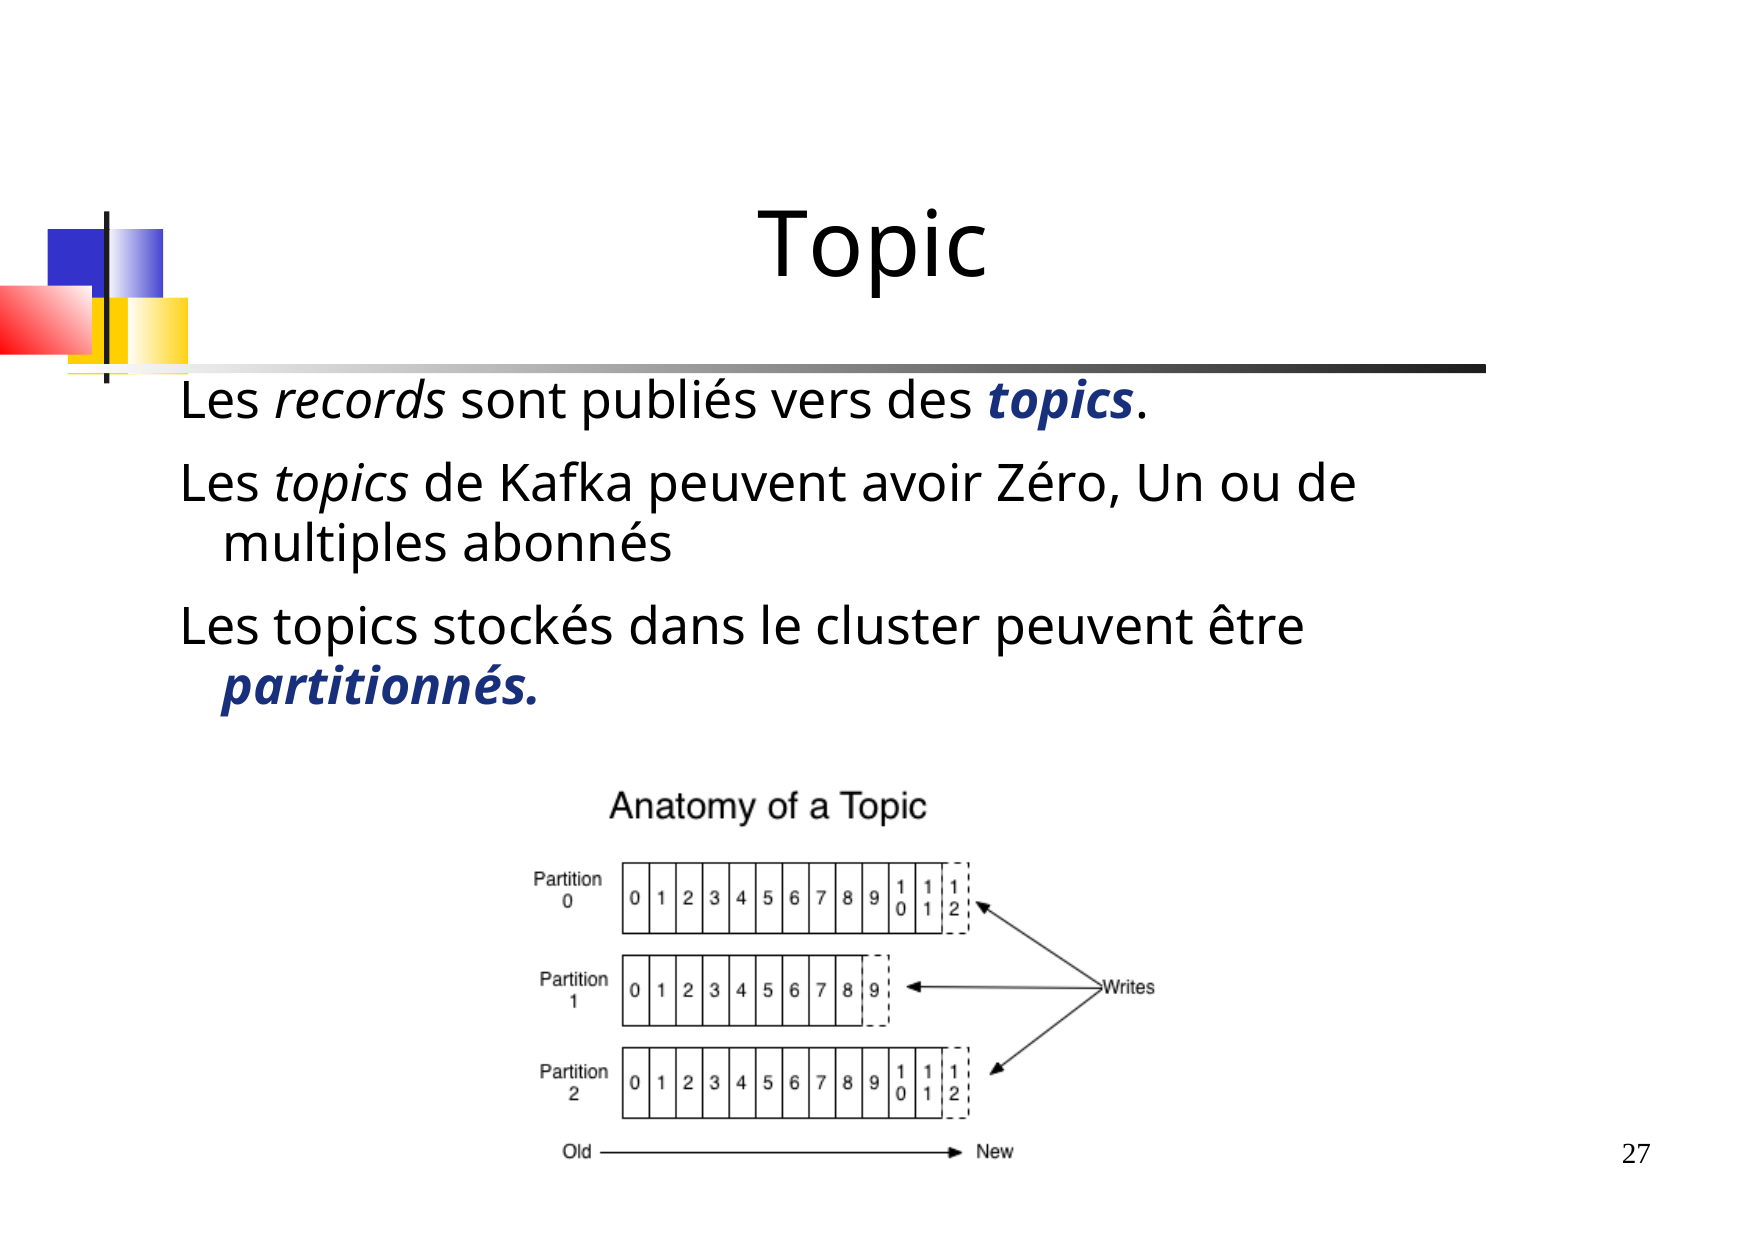

# Topic
Les records sont publiés vers des topics.
Les topics de Kafka peuvent avoir Zéro, Un ou de multiples abonnés
Les topics stockés dans le cluster peuvent être partitionnés.